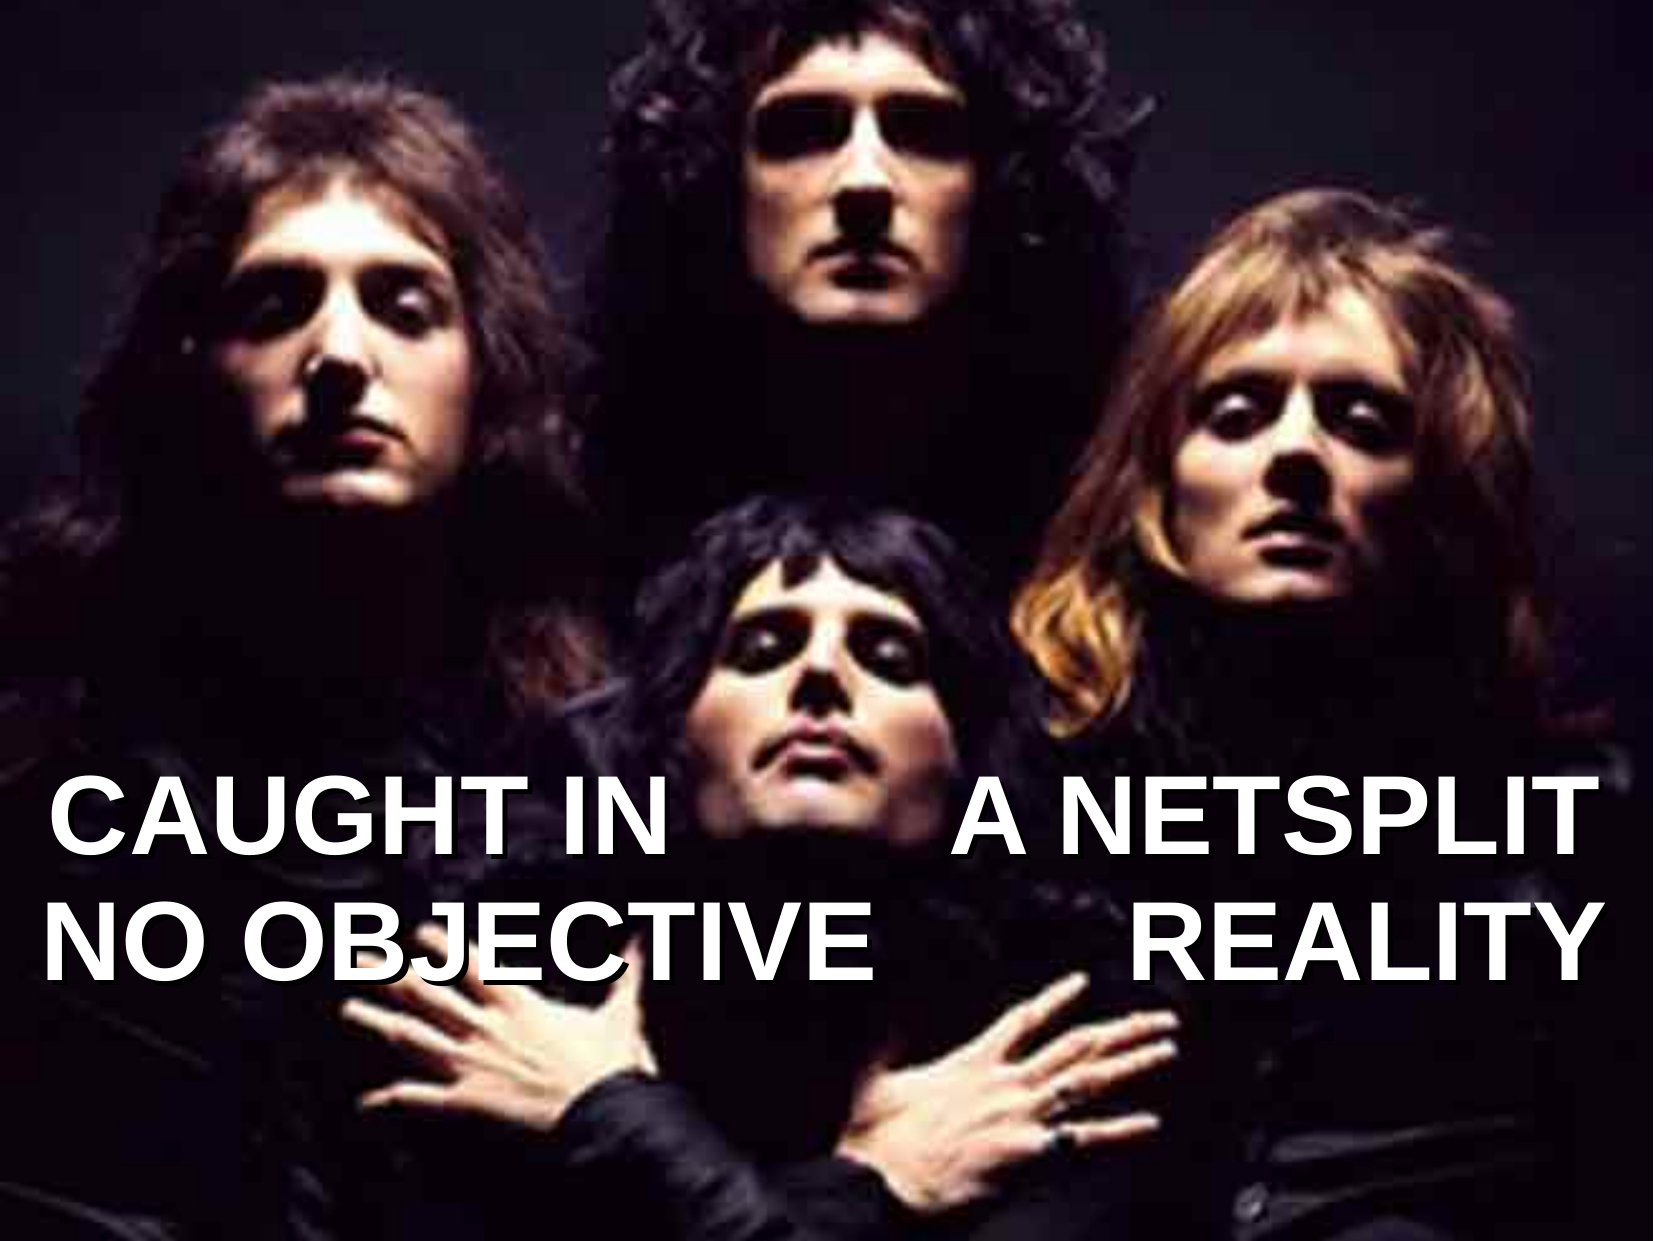

# CAUGHT IN A NETSPLIT NO OBJECTIVE REALITY